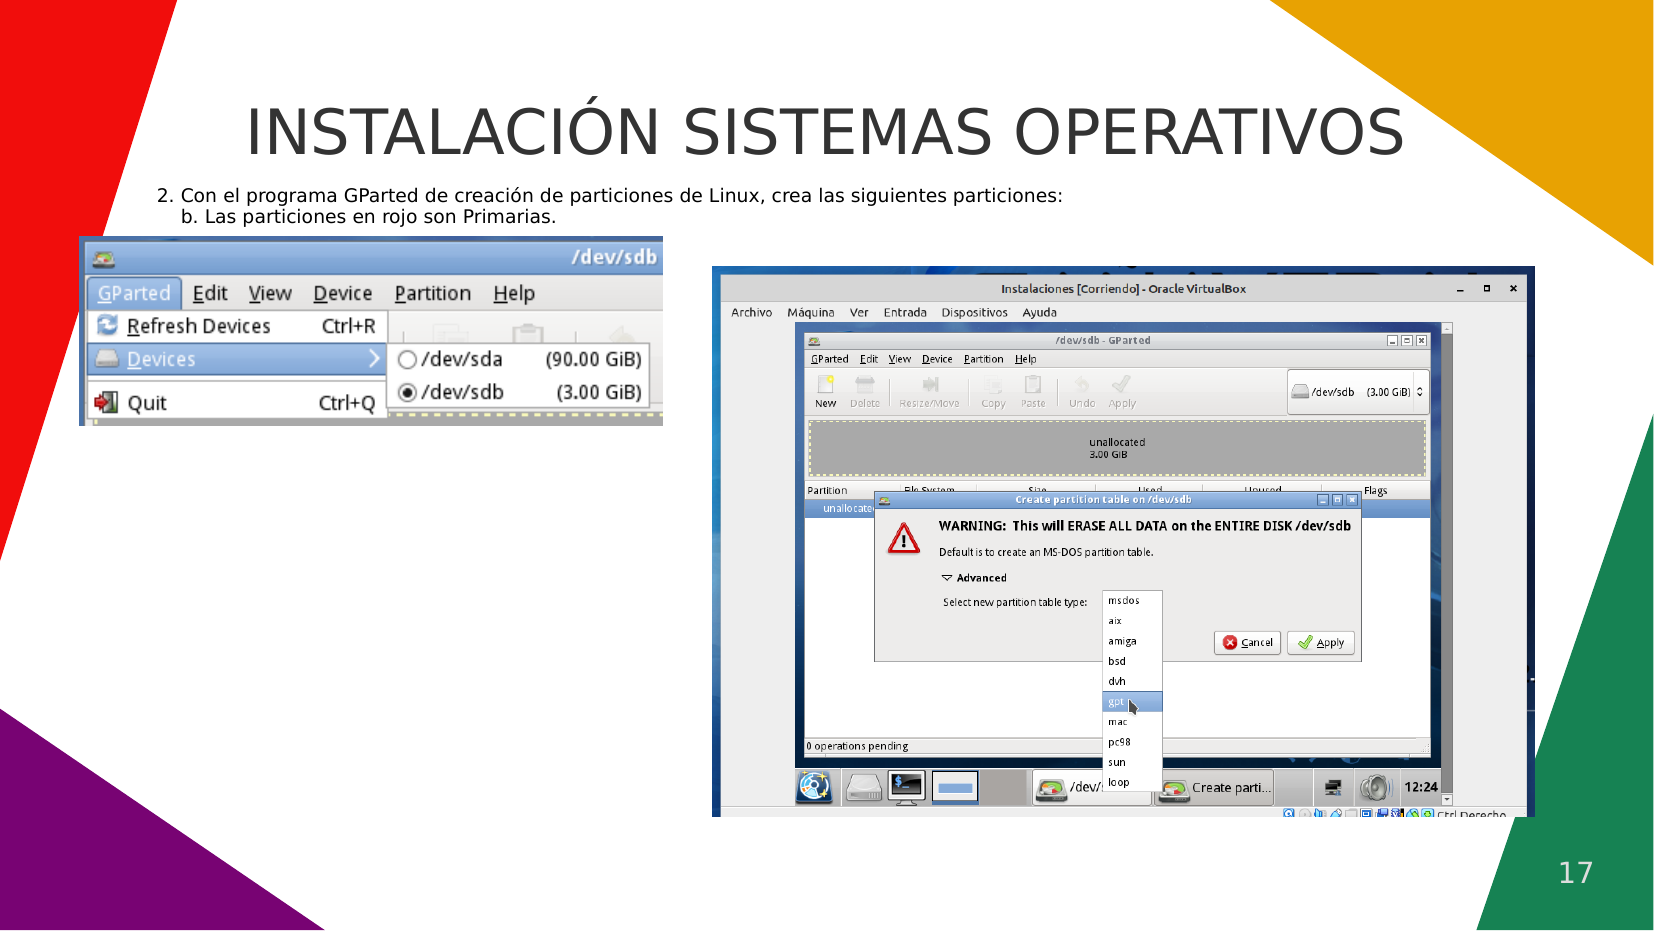

# INSTALACIÓN SISTEMAS OPERATIVOS
 2. Con el programa GParted de creación de particiones de Linux, crea las siguientes particiones:
 b. Las particiones en rojo son Primarias.
17